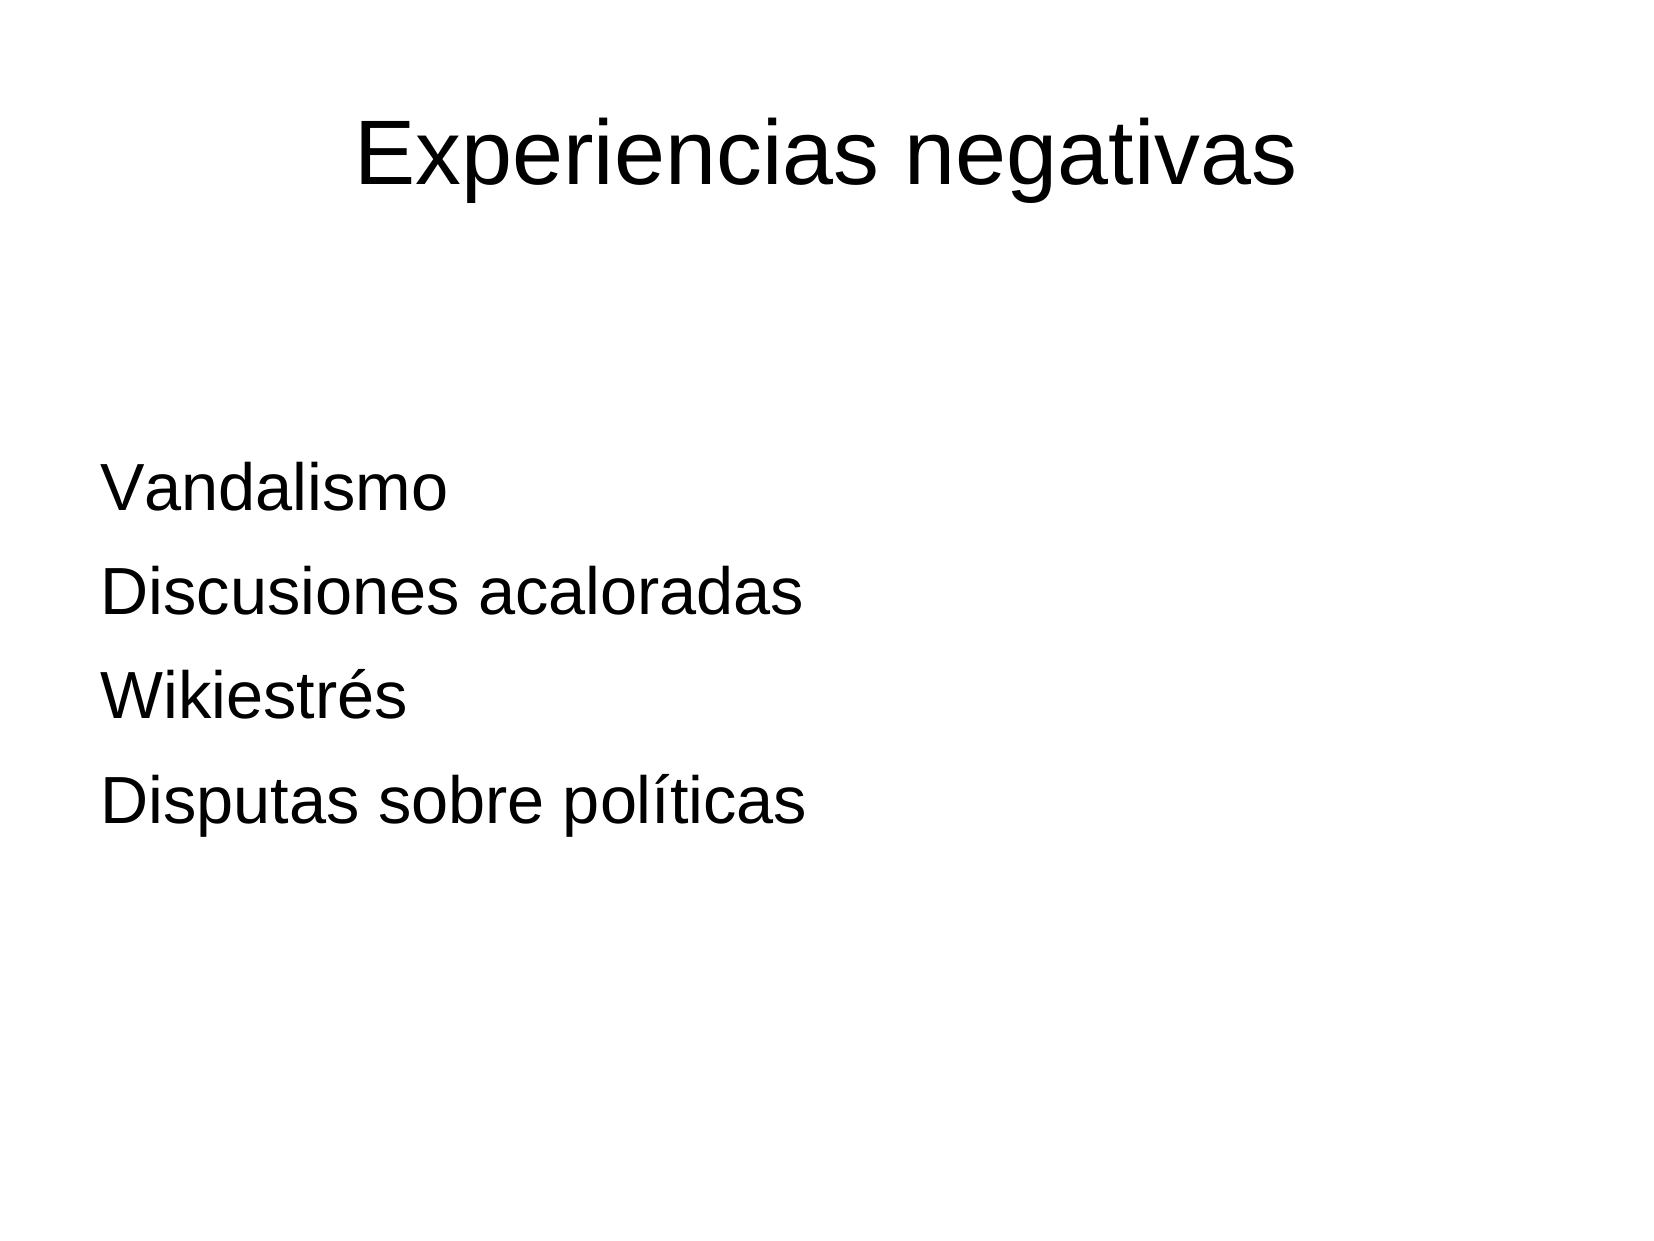

# Experiencias negativas
Vandalismo
Discusiones acaloradas
Wikiestrés
Disputas sobre políticas